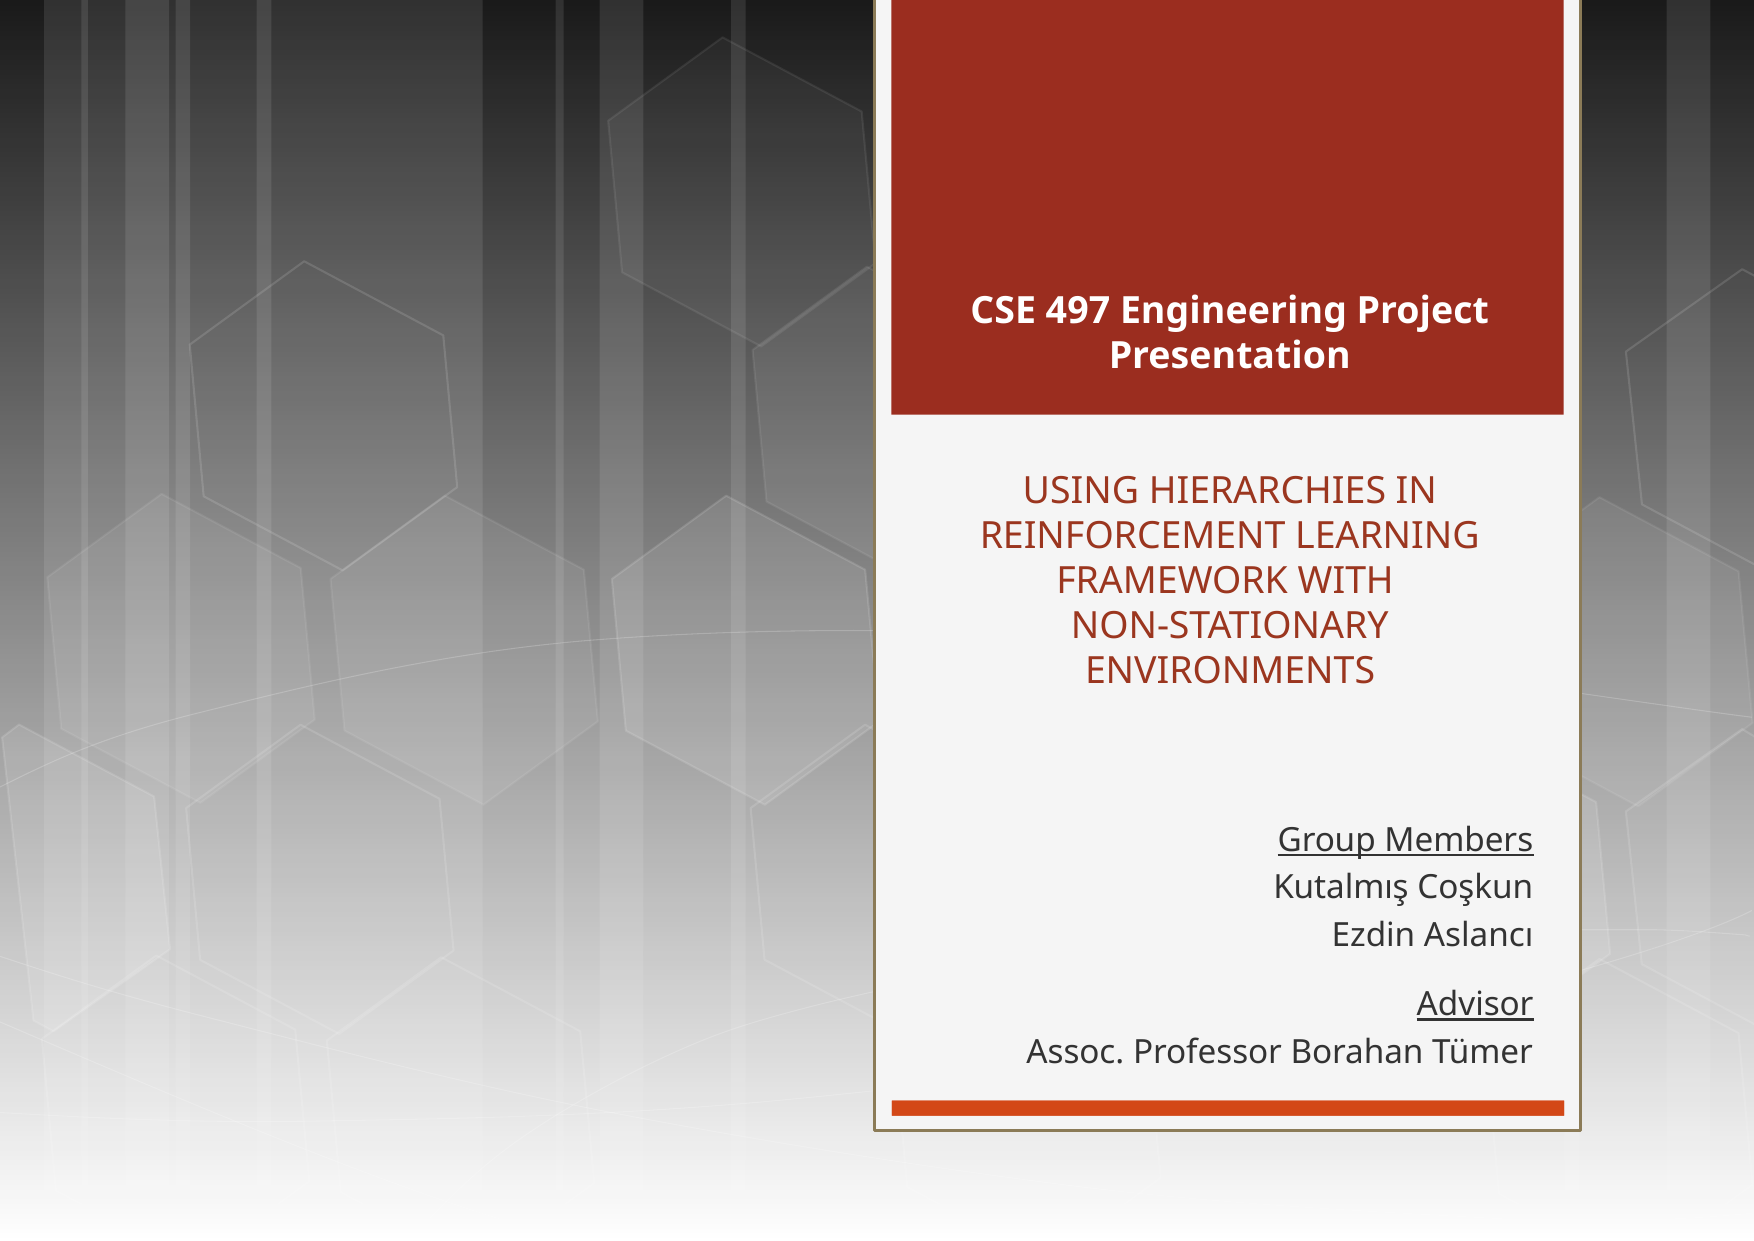

CSE 497 Engineering Project Presentation
# USING HIERARCHIES IN REINFORCEMENT LEARNING FRAMEWORK WITH NON-STATIONARY ENVIRONMENTS
Group Members
Kutalmış Coşkun
Ezdin Aslancı
Advisor
Assoc. Professor Borahan Tümer